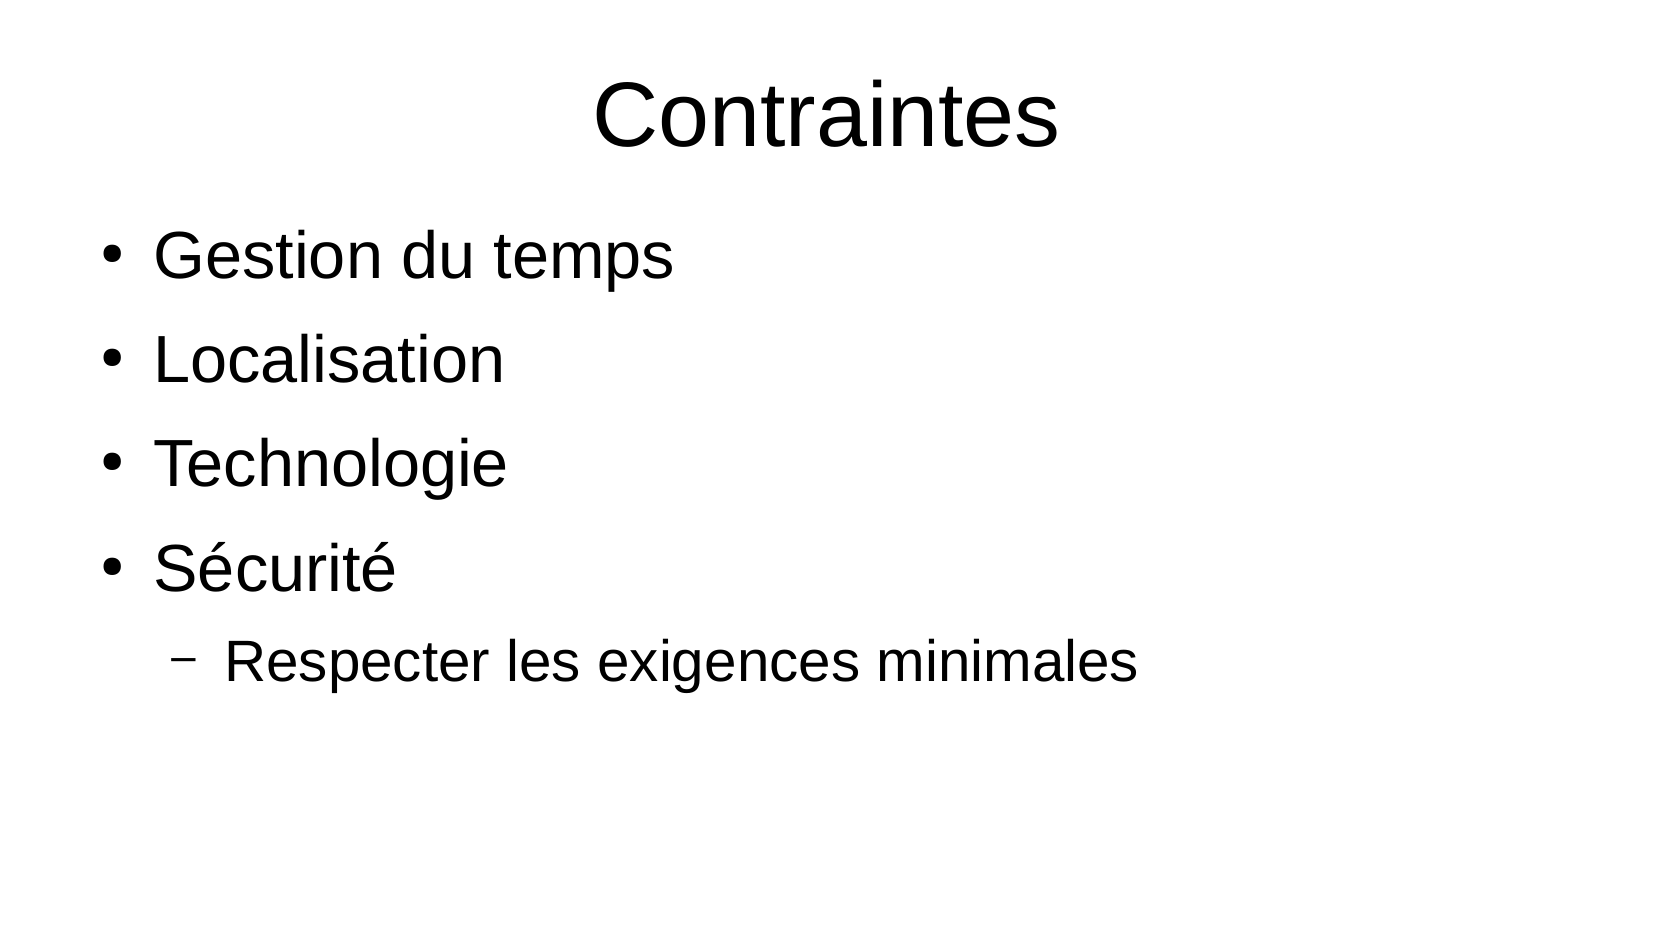

# Contraintes
Gestion du temps
Localisation
Technologie
Sécurité
Respecter les exigences minimales